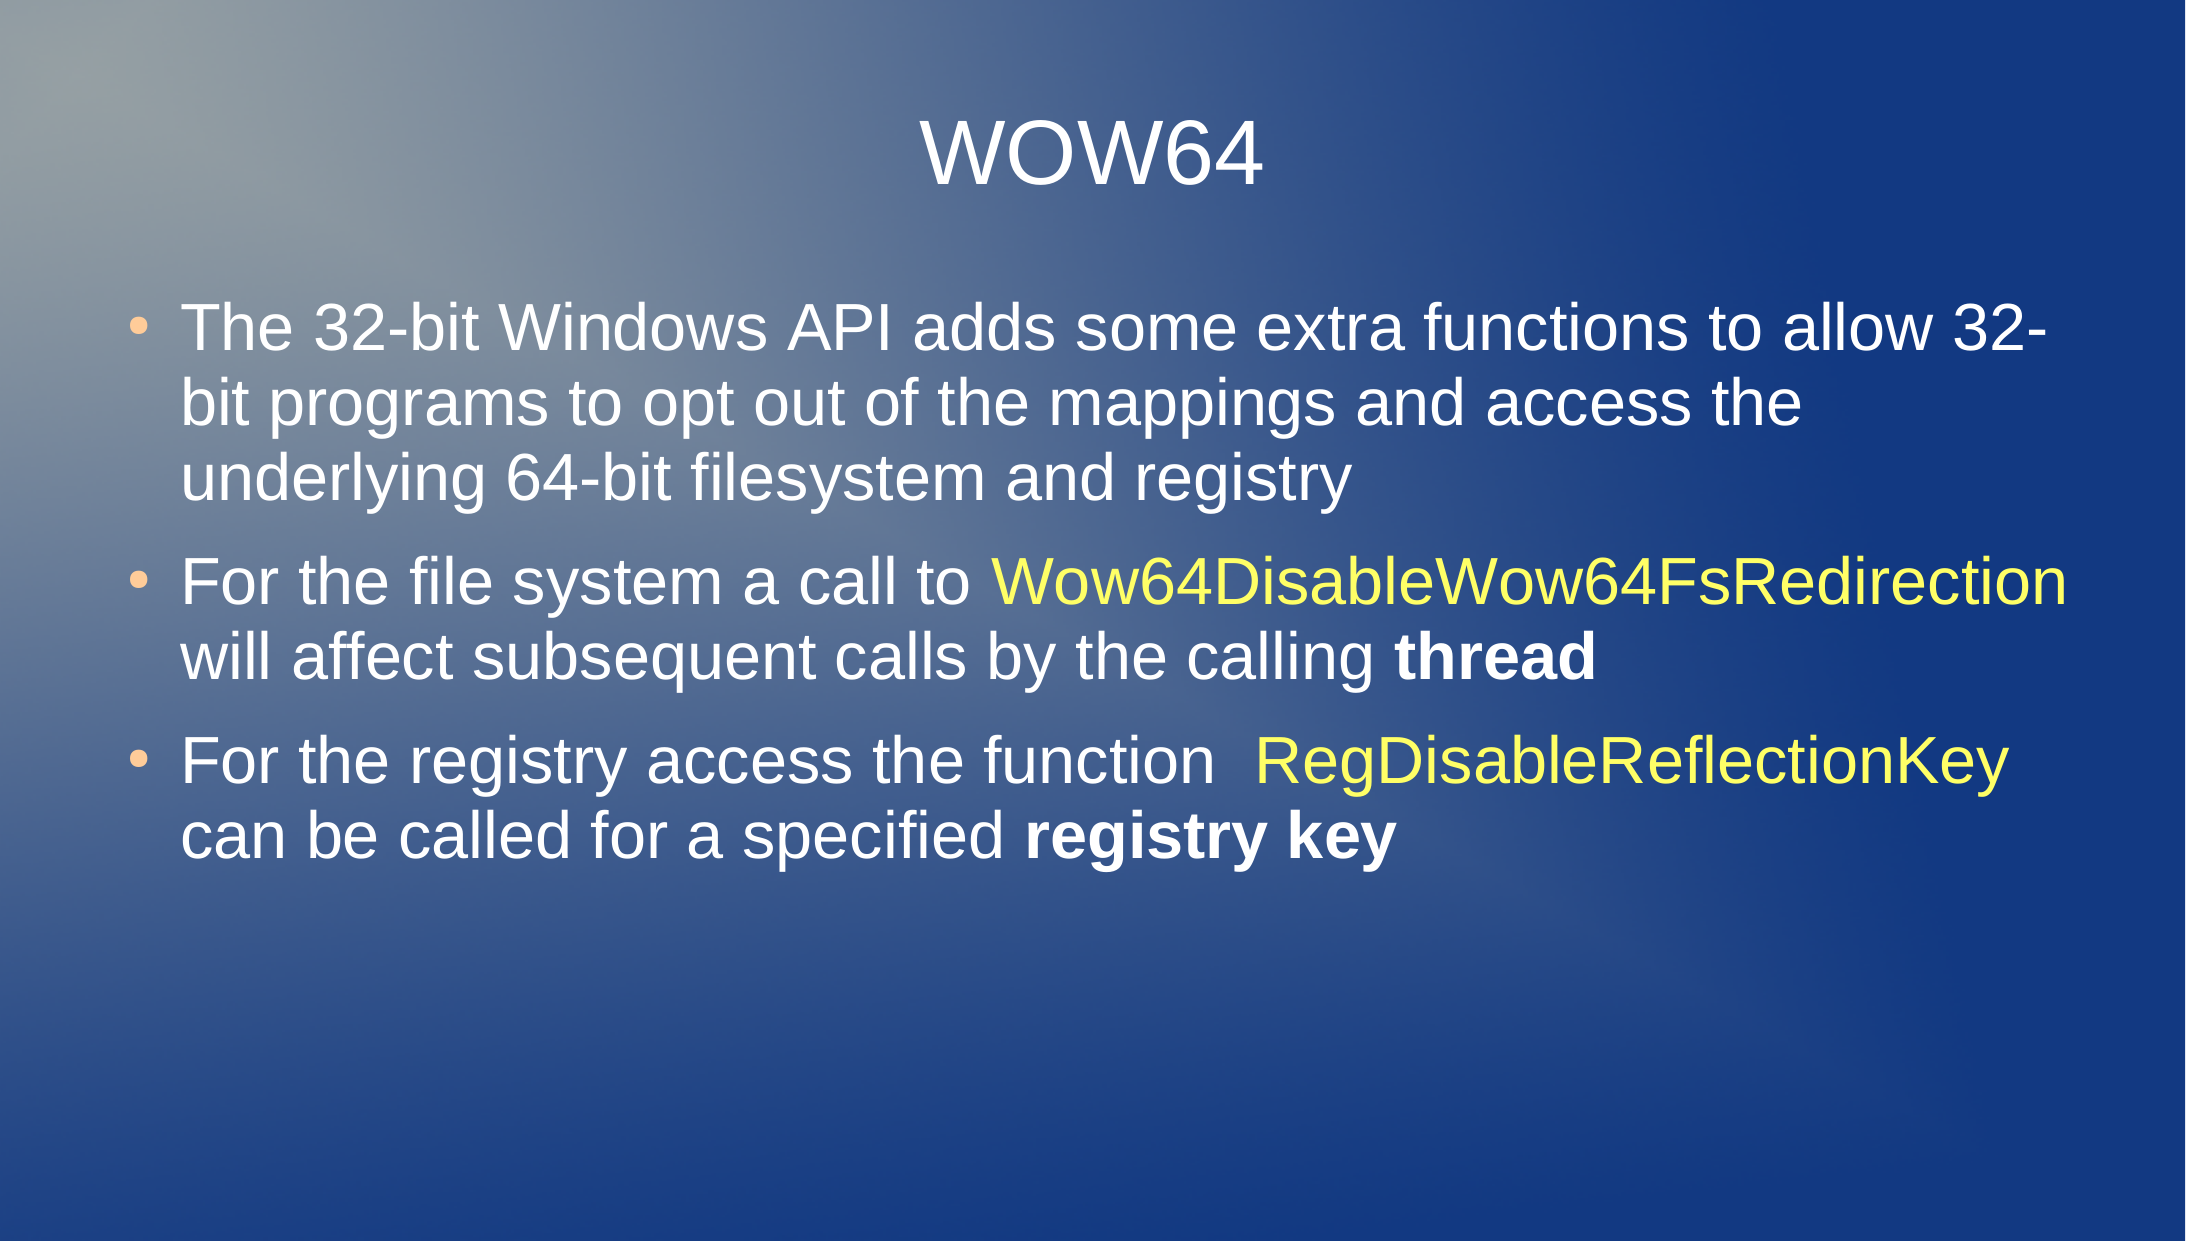

# WOW64
The 32-bit Windows API adds some extra functions to allow 32-bit programs to opt out of the mappings and access the underlying 64-bit filesystem and registry
For the file system a call to Wow64DisableWow64FsRedirection will affect subsequent calls by the calling thread
For the registry access the function RegDisableReflectionKey can be called for a specified registry key